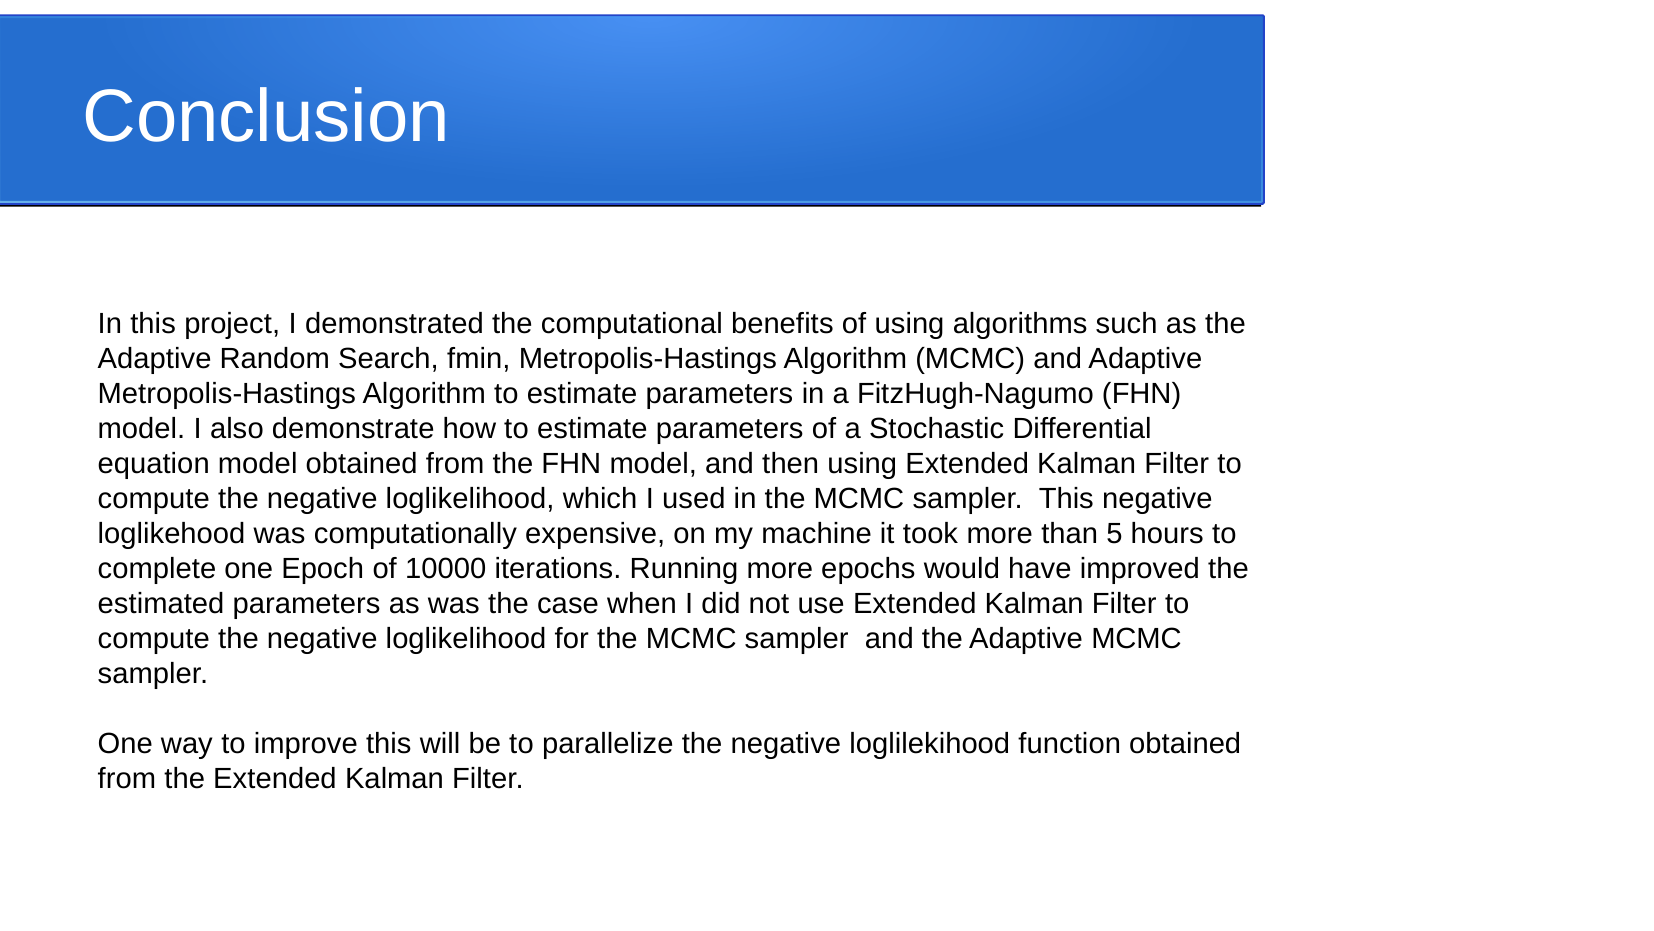

# Conclusion
In this project, I demonstrated the computational benefits of using algorithms such as the Adaptive Random Search, fmin, Metropolis-Hastings Algorithm (MCMC) and Adaptive Metropolis-Hastings Algorithm to estimate parameters in a FitzHugh-Nagumo (FHN) model. I also demonstrate how to estimate parameters of a Stochastic Differential equation model obtained from the FHN model, and then using Extended Kalman Filter to compute the negative loglikelihood, which I used in the MCMC sampler. This negative loglikehood was computationally expensive, on my machine it took more than 5 hours to complete one Epoch of 10000 iterations. Running more epochs would have improved the estimated parameters as was the case when I did not use Extended Kalman Filter to compute the negative loglikelihood for the MCMC sampler and the Adaptive MCMC sampler.
One way to improve this will be to parallelize the negative loglilekihood function obtained from the Extended Kalman Filter.